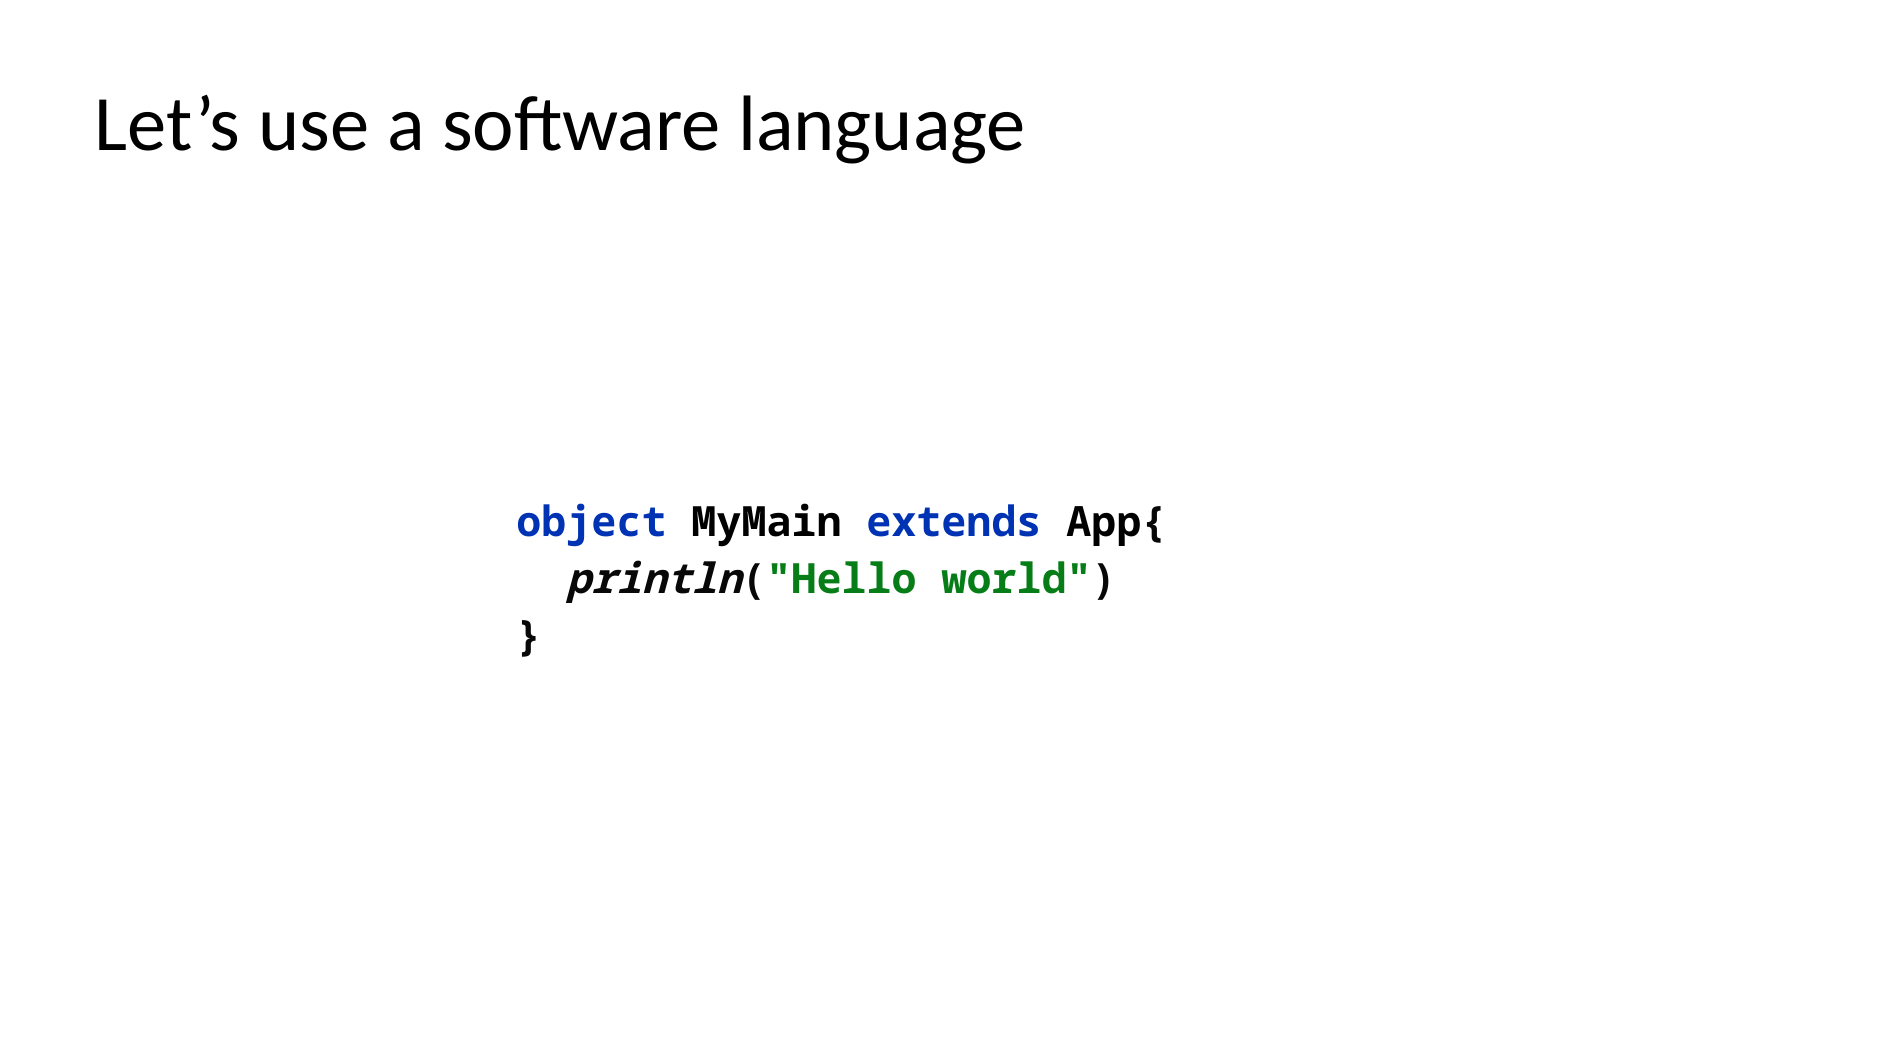

# Let’s use a software language
object MyMain extends App{
 println("Hello world")
}